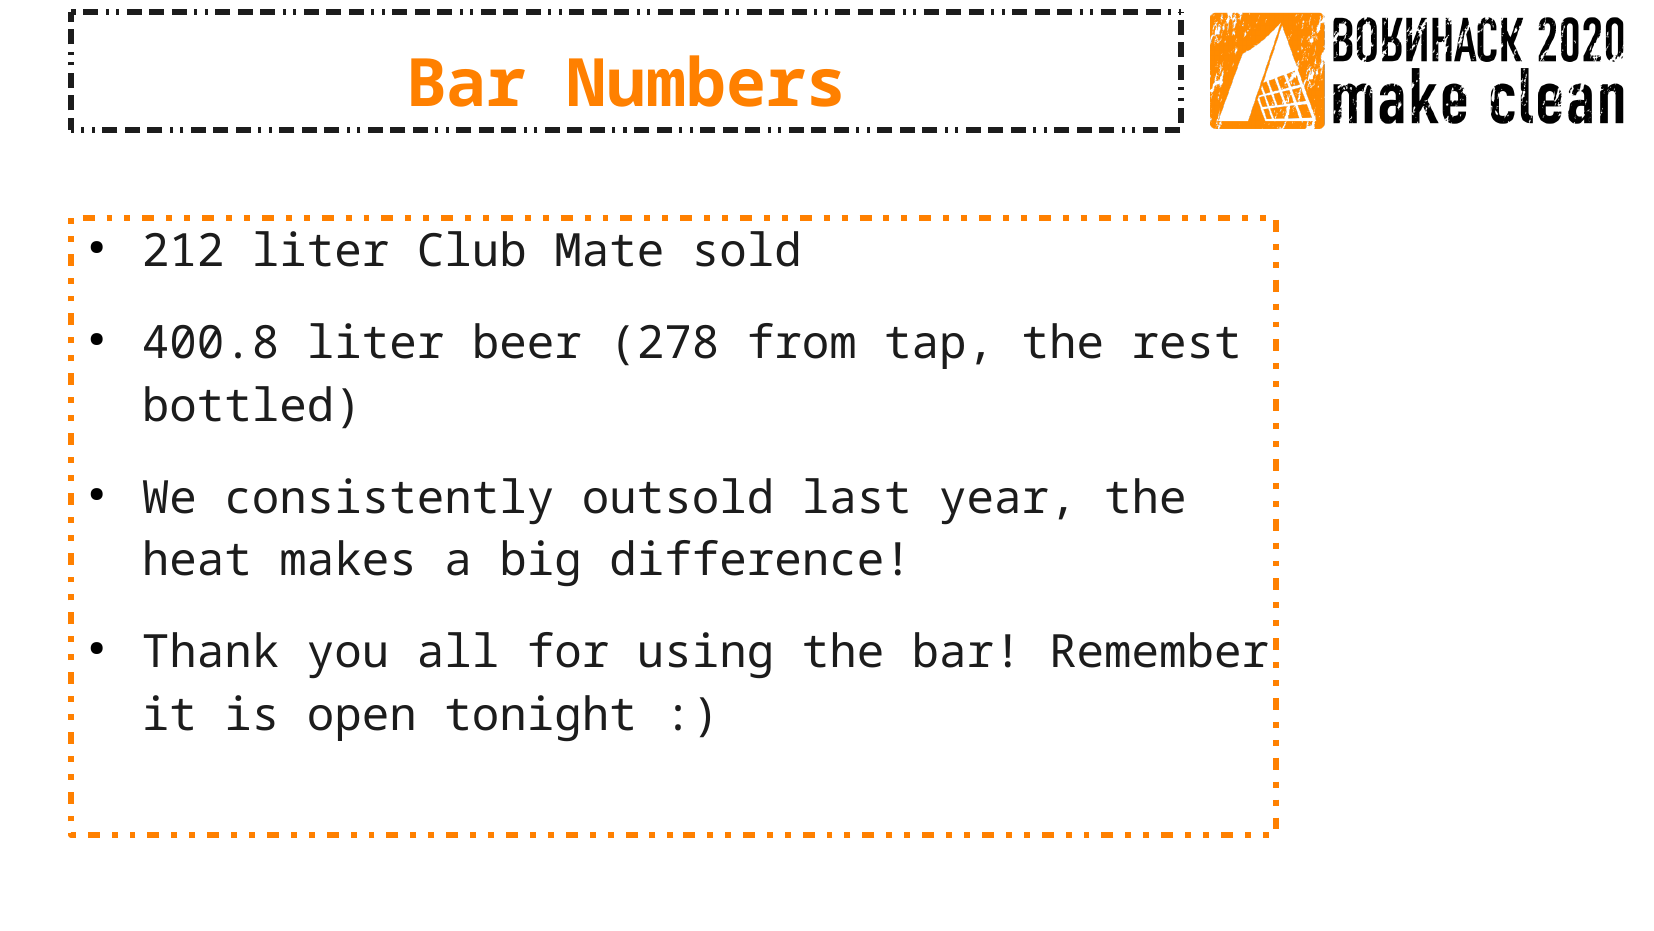

# Bar Numbers
212 liter Club Mate sold
400.8 liter beer (278 from tap, the rest bottled)
We consistently outsold last year, the heat makes a big difference!
Thank you all for using the bar! Remember it is open tonight :)